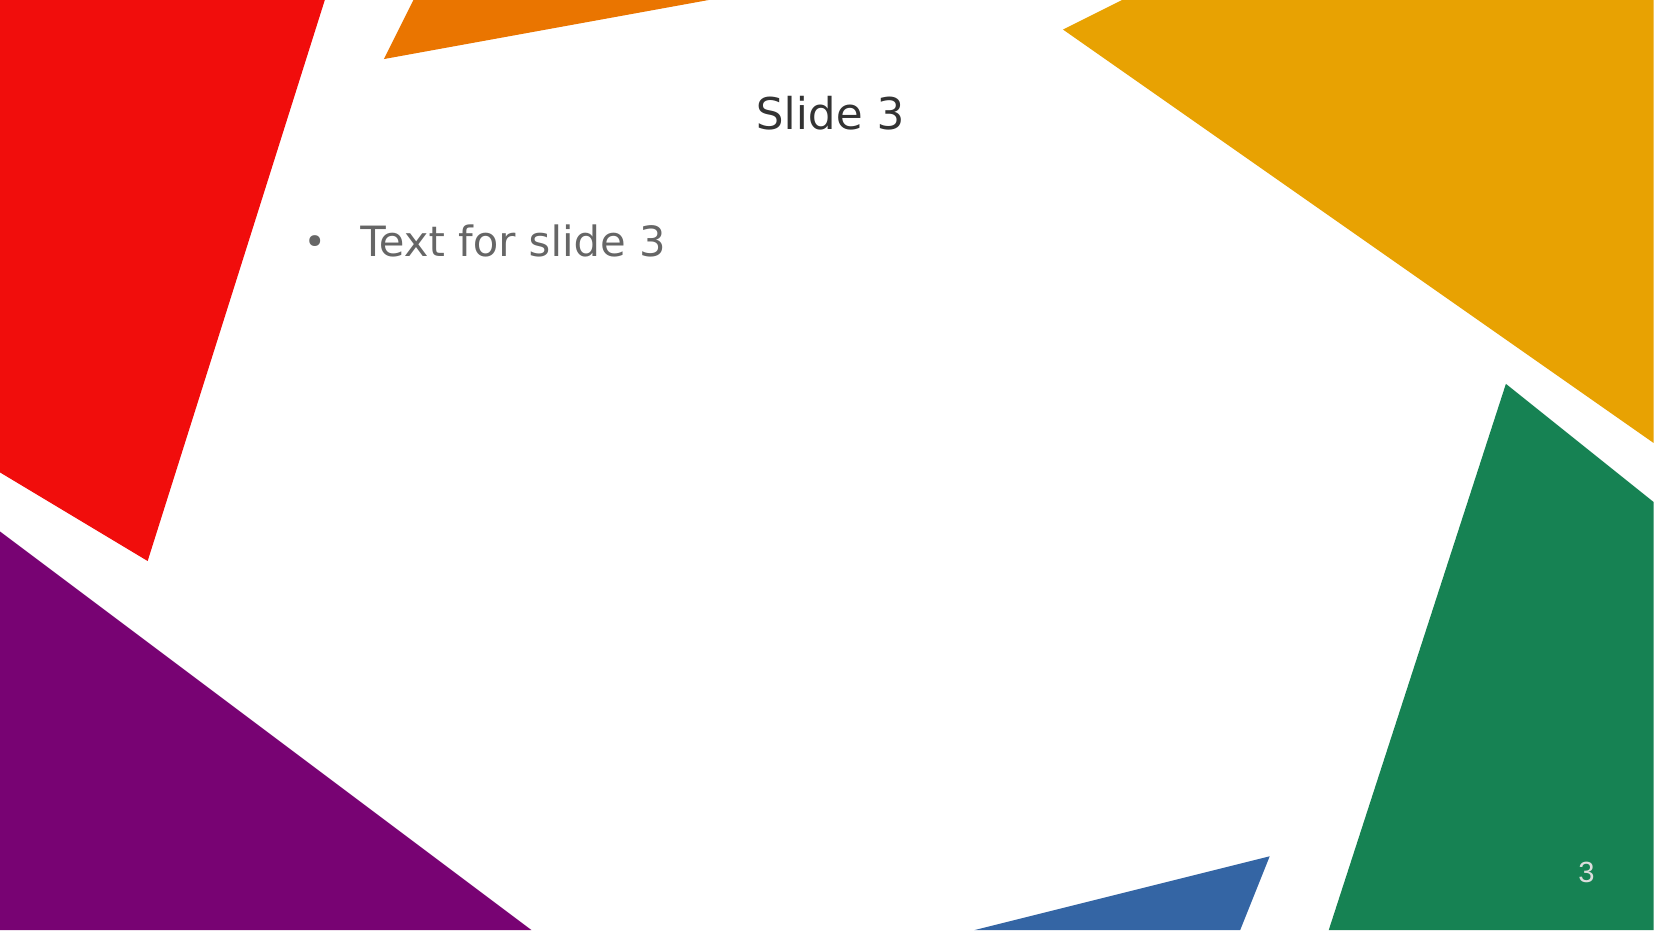

# Slide 3
Text for slide 3
3